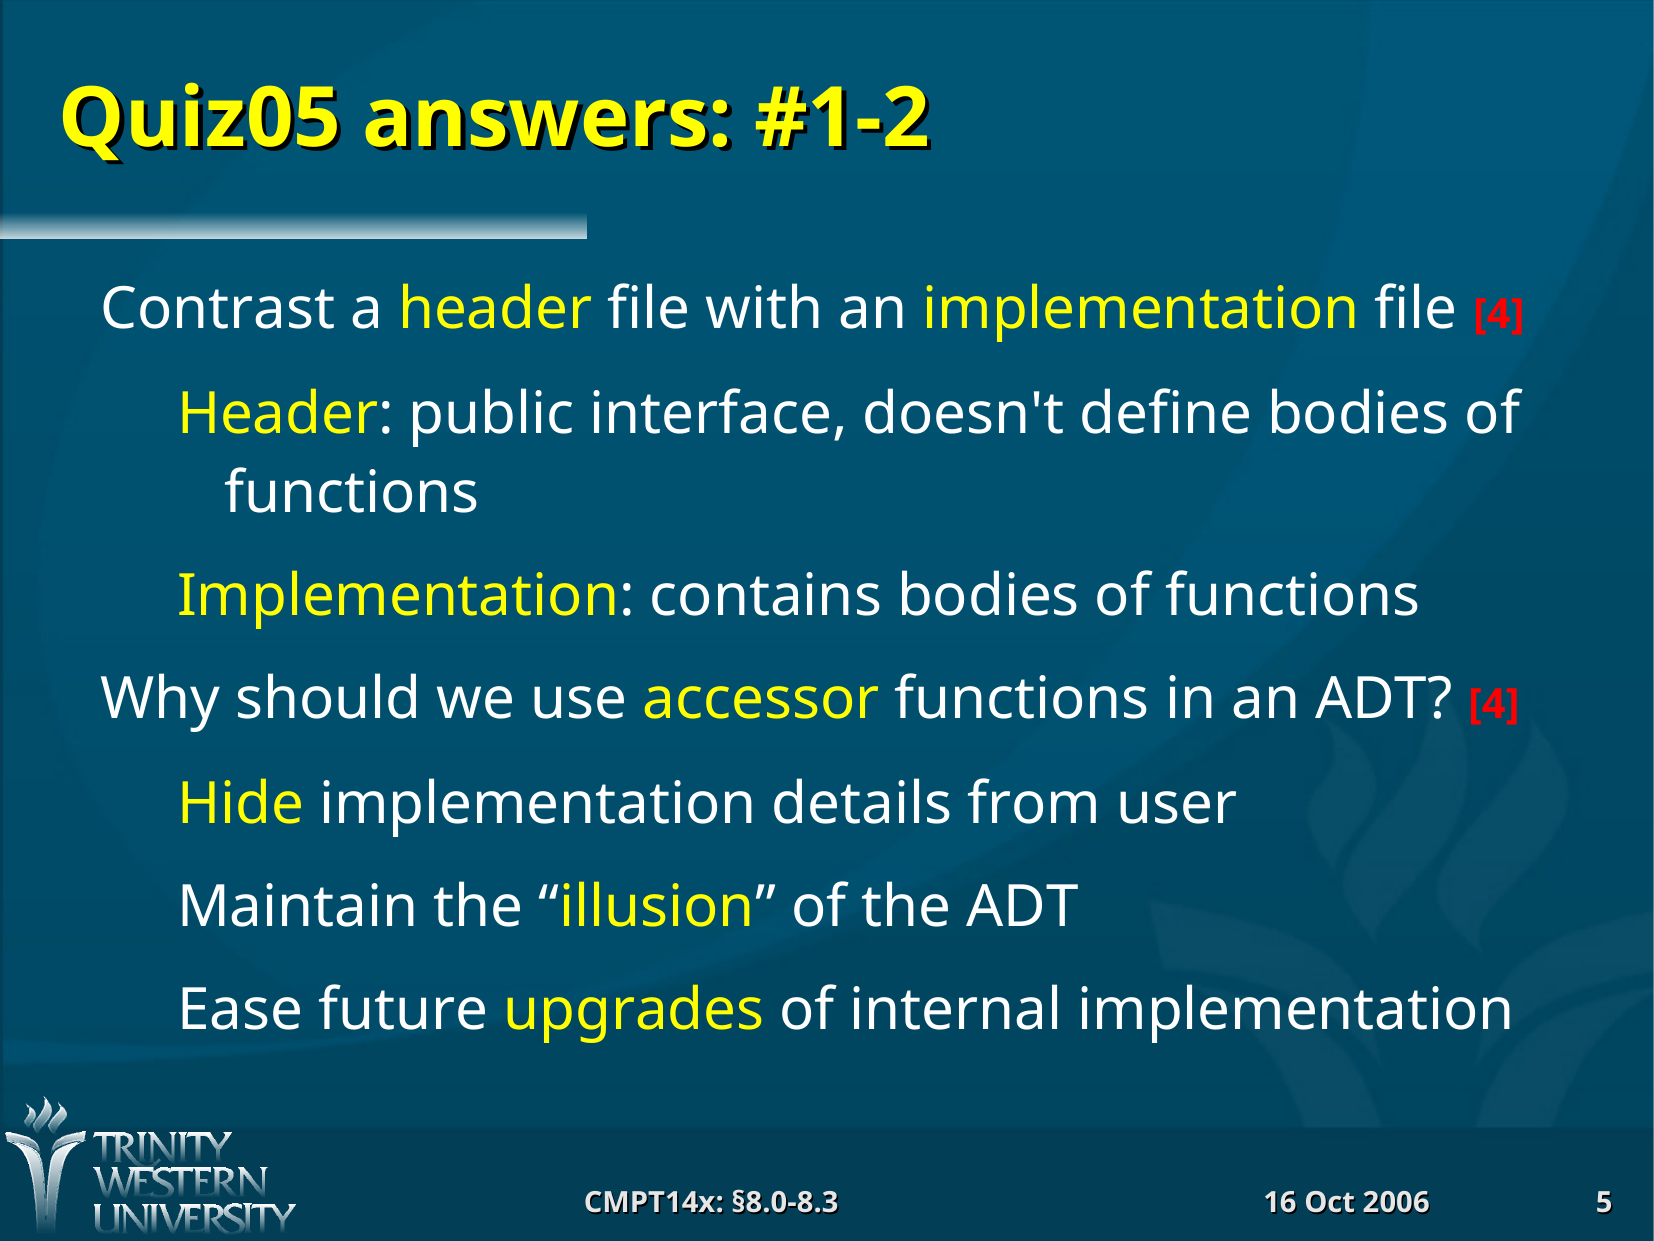

# Quiz05 answers: #1-2
Contrast a header file with an implementation file [4]
Header: public interface, doesn't define bodies of functions
Implementation: contains bodies of functions
Why should we use accessor functions in an ADT? [4]
Hide implementation details from user
Maintain the “illusion” of the ADT
Ease future upgrades of internal implementation
CMPT14x: §8.0-8.3
16 Oct 2006
5